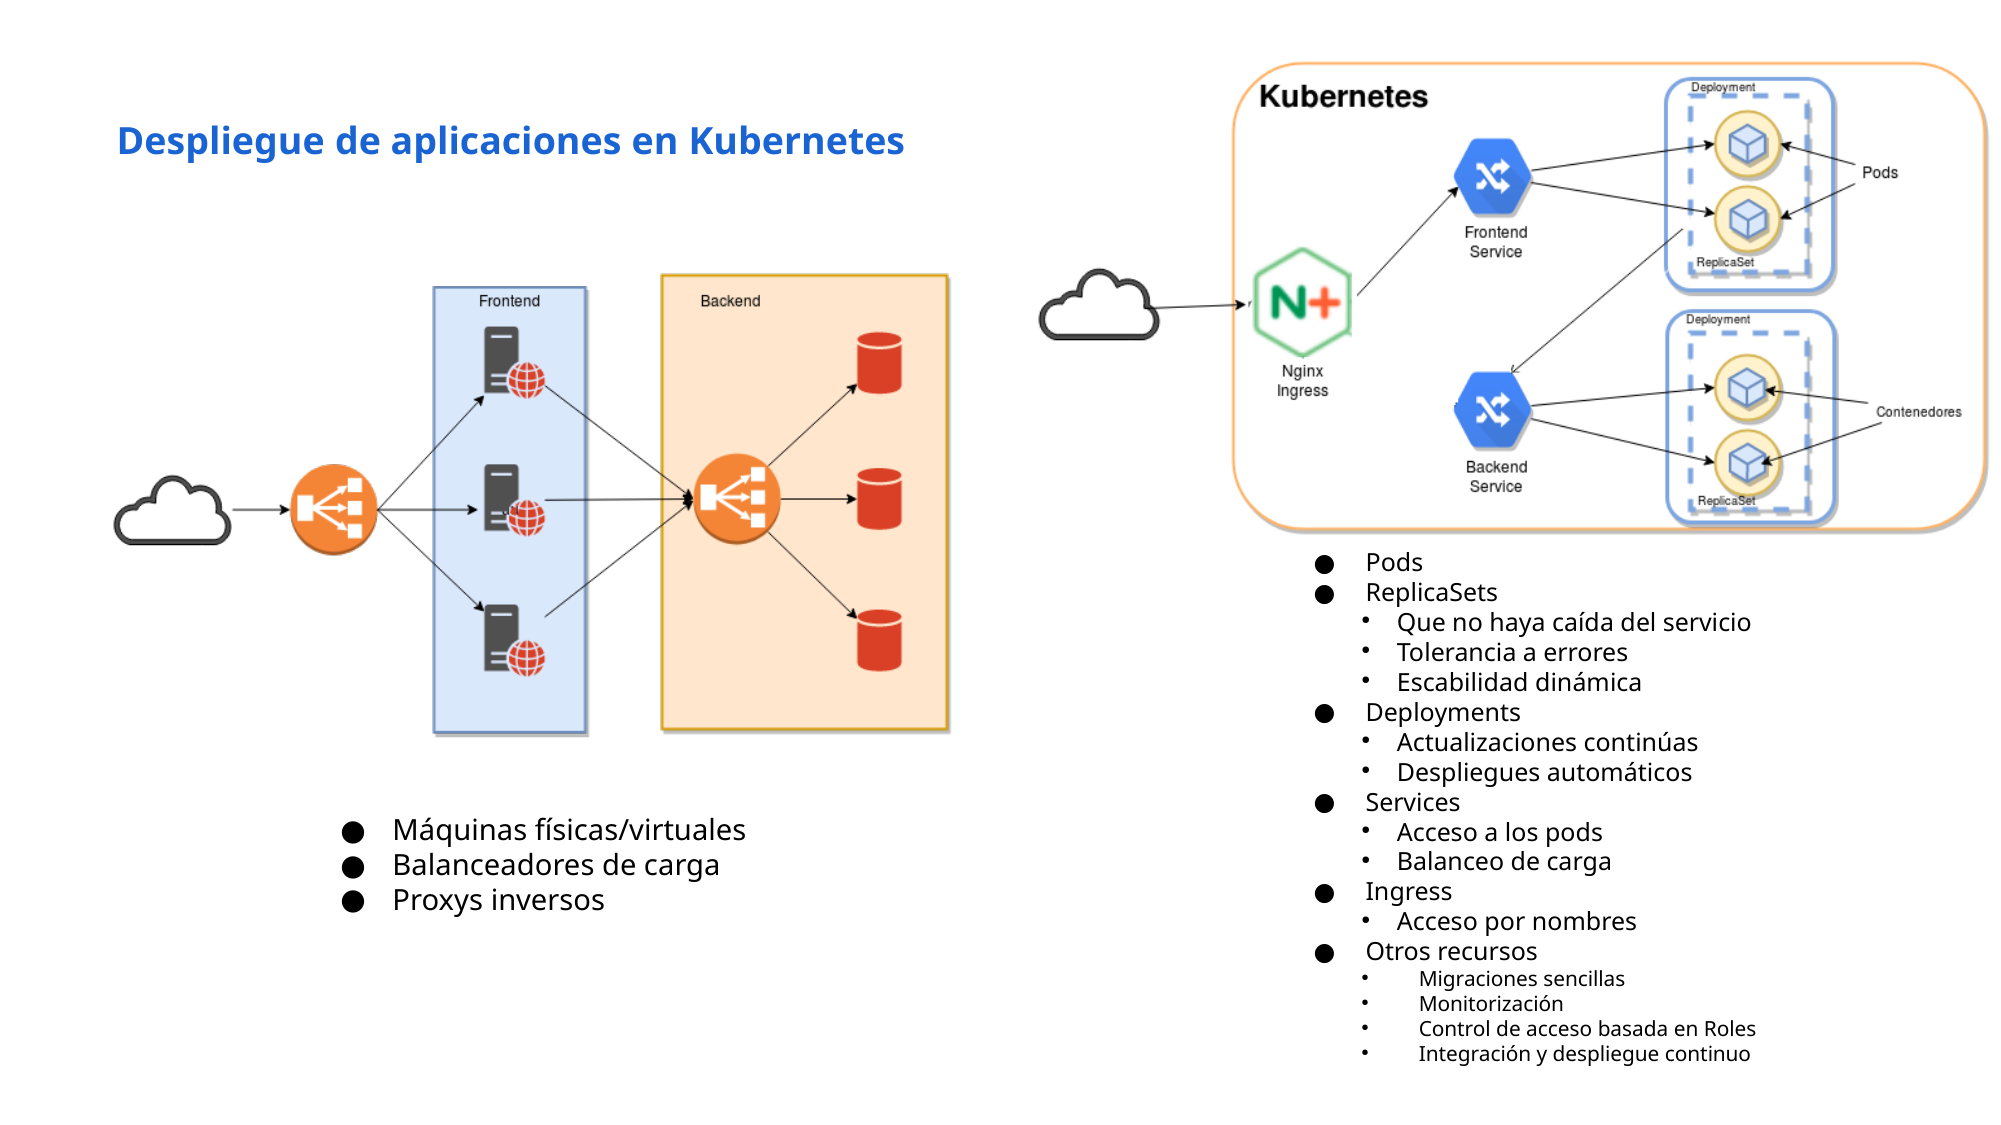

Despliegue de aplicaciones en Kubernetes
Pods
ReplicaSets
Que no haya caída del servicio
Tolerancia a errores
Escabilidad dinámica
Deployments
Actualizaciones continúas
Despliegues automáticos
Services
Acceso a los pods
Balanceo de carga
Ingress
Acceso por nombres
Otros recursos
 Migraciones sencillas
 Monitorización
 Control de acceso basada en Roles
 Integración y despliegue continuo
Máquinas físicas/virtuales
Balanceadores de carga
Proxys inversos